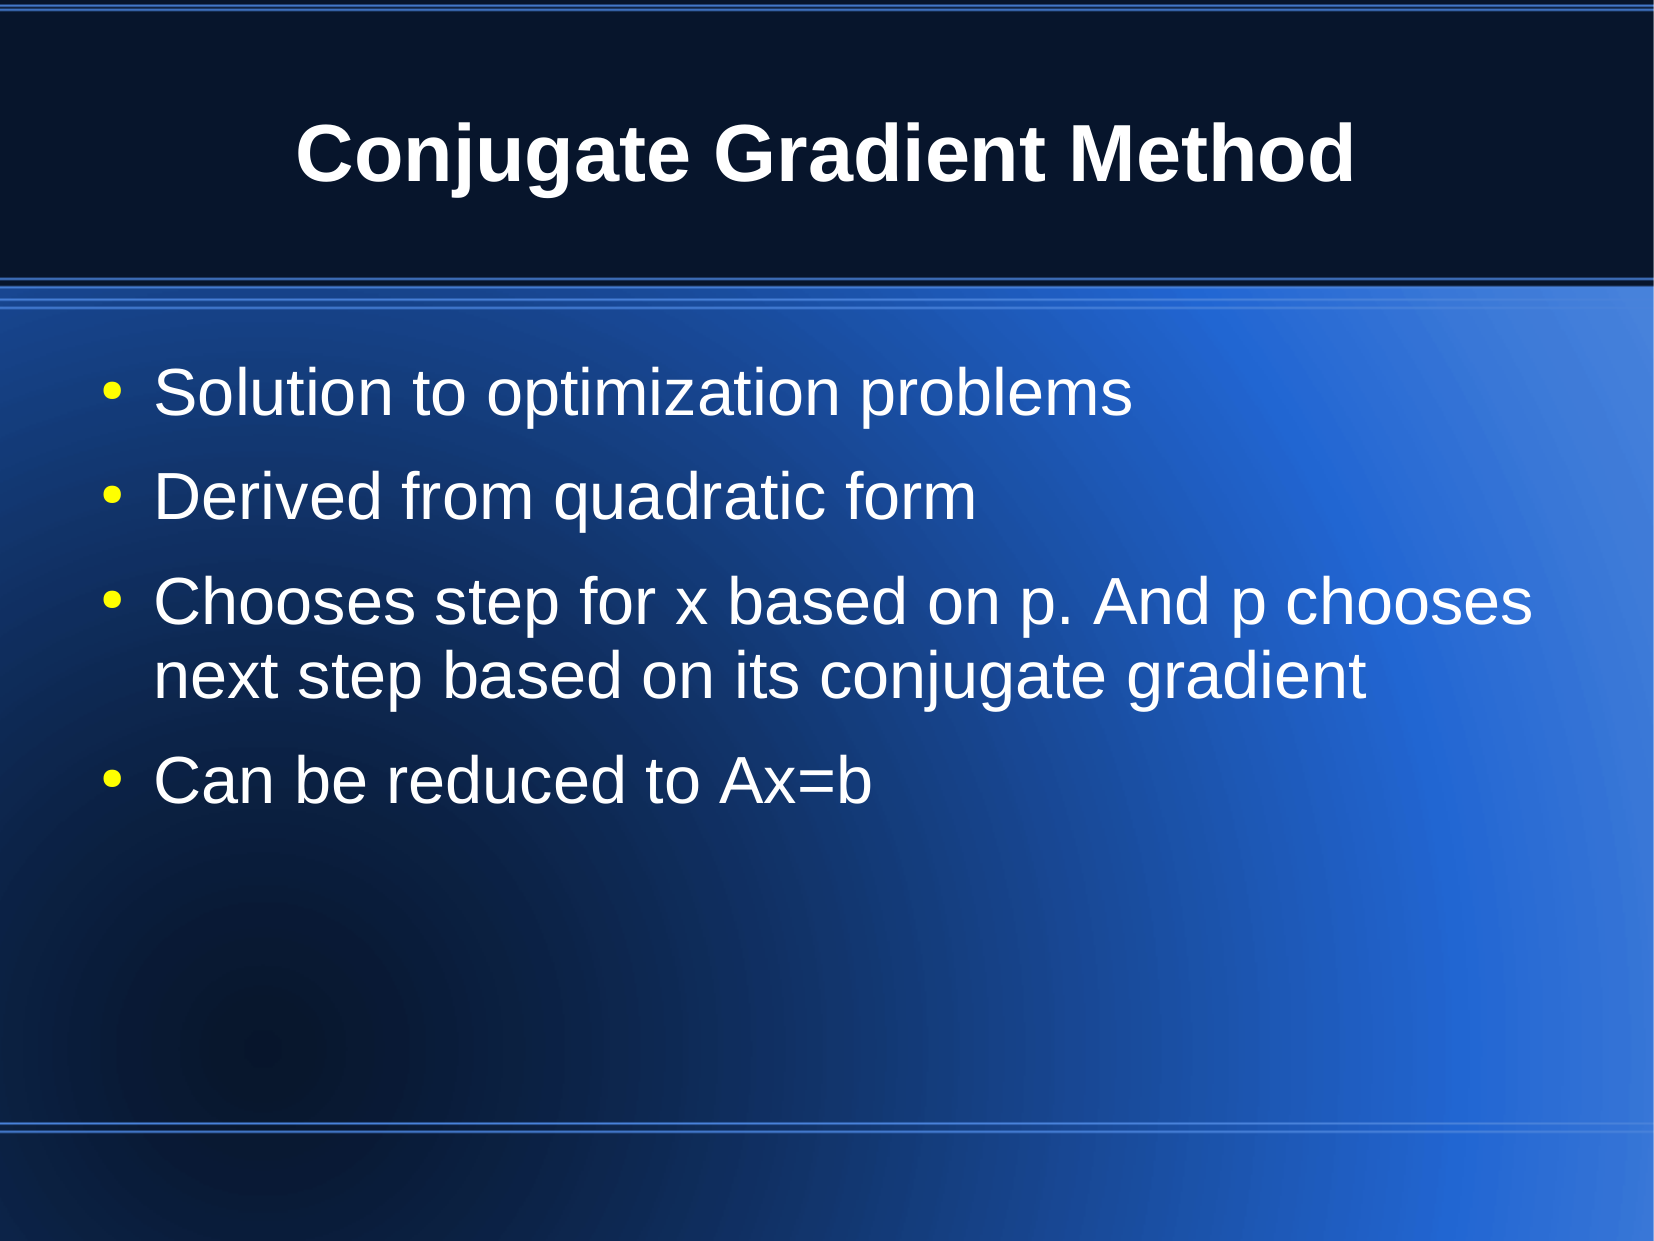

# Conjugate Gradient Method
Solution to optimization problems
Derived from quadratic form
Chooses step for x based on p. And p chooses next step based on its conjugate gradient
Can be reduced to Ax=b